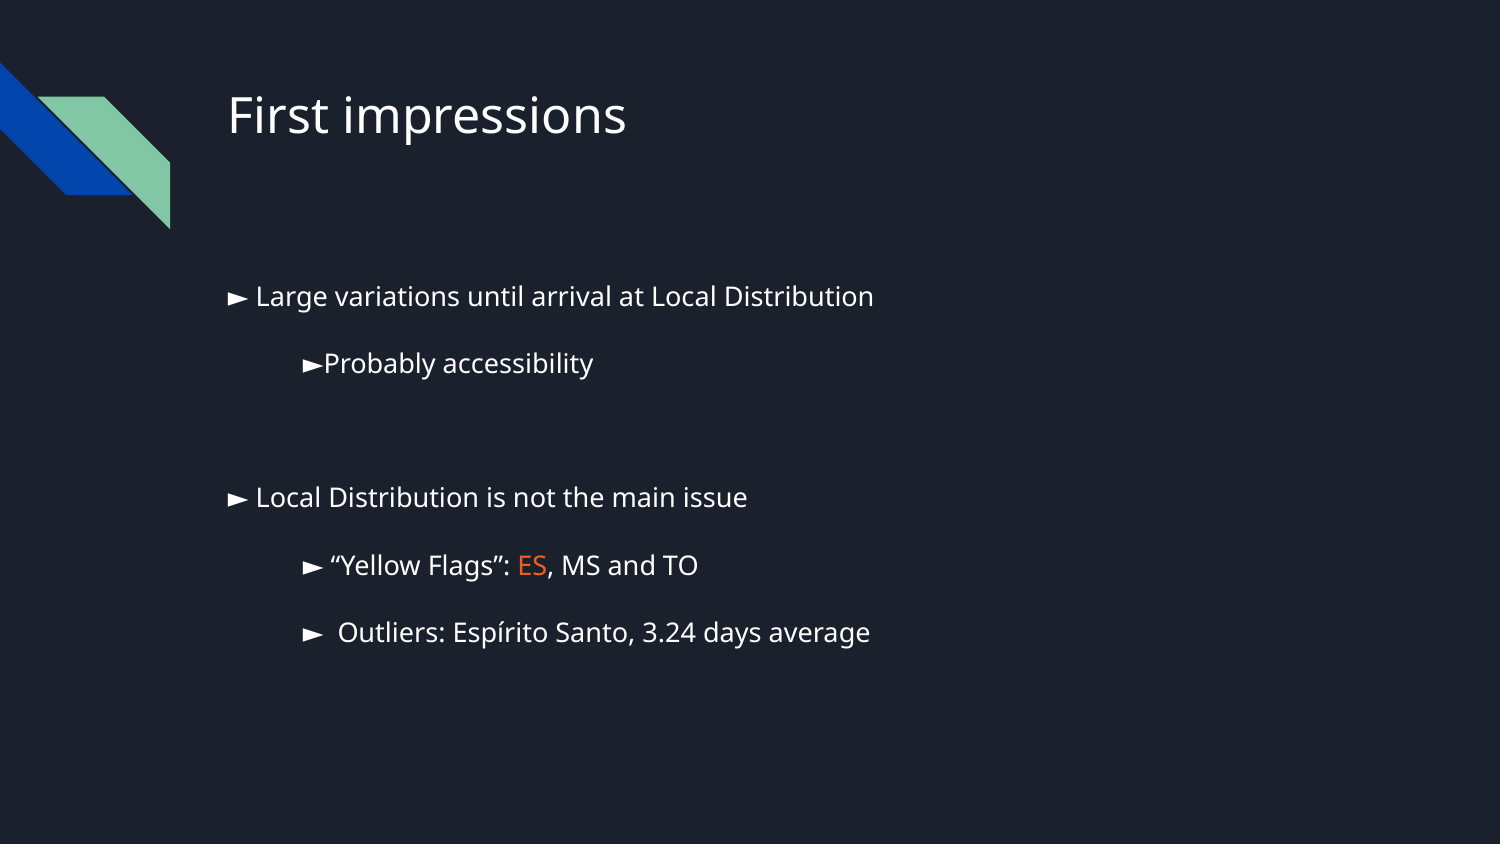

# First impressions
► Large variations until arrival at Local Distribution
►Probably accessibility
► Local Distribution is not the main issue
► “Yellow Flags”: ES, MS and TO
► Outliers: Espírito Santo, 3.24 days average